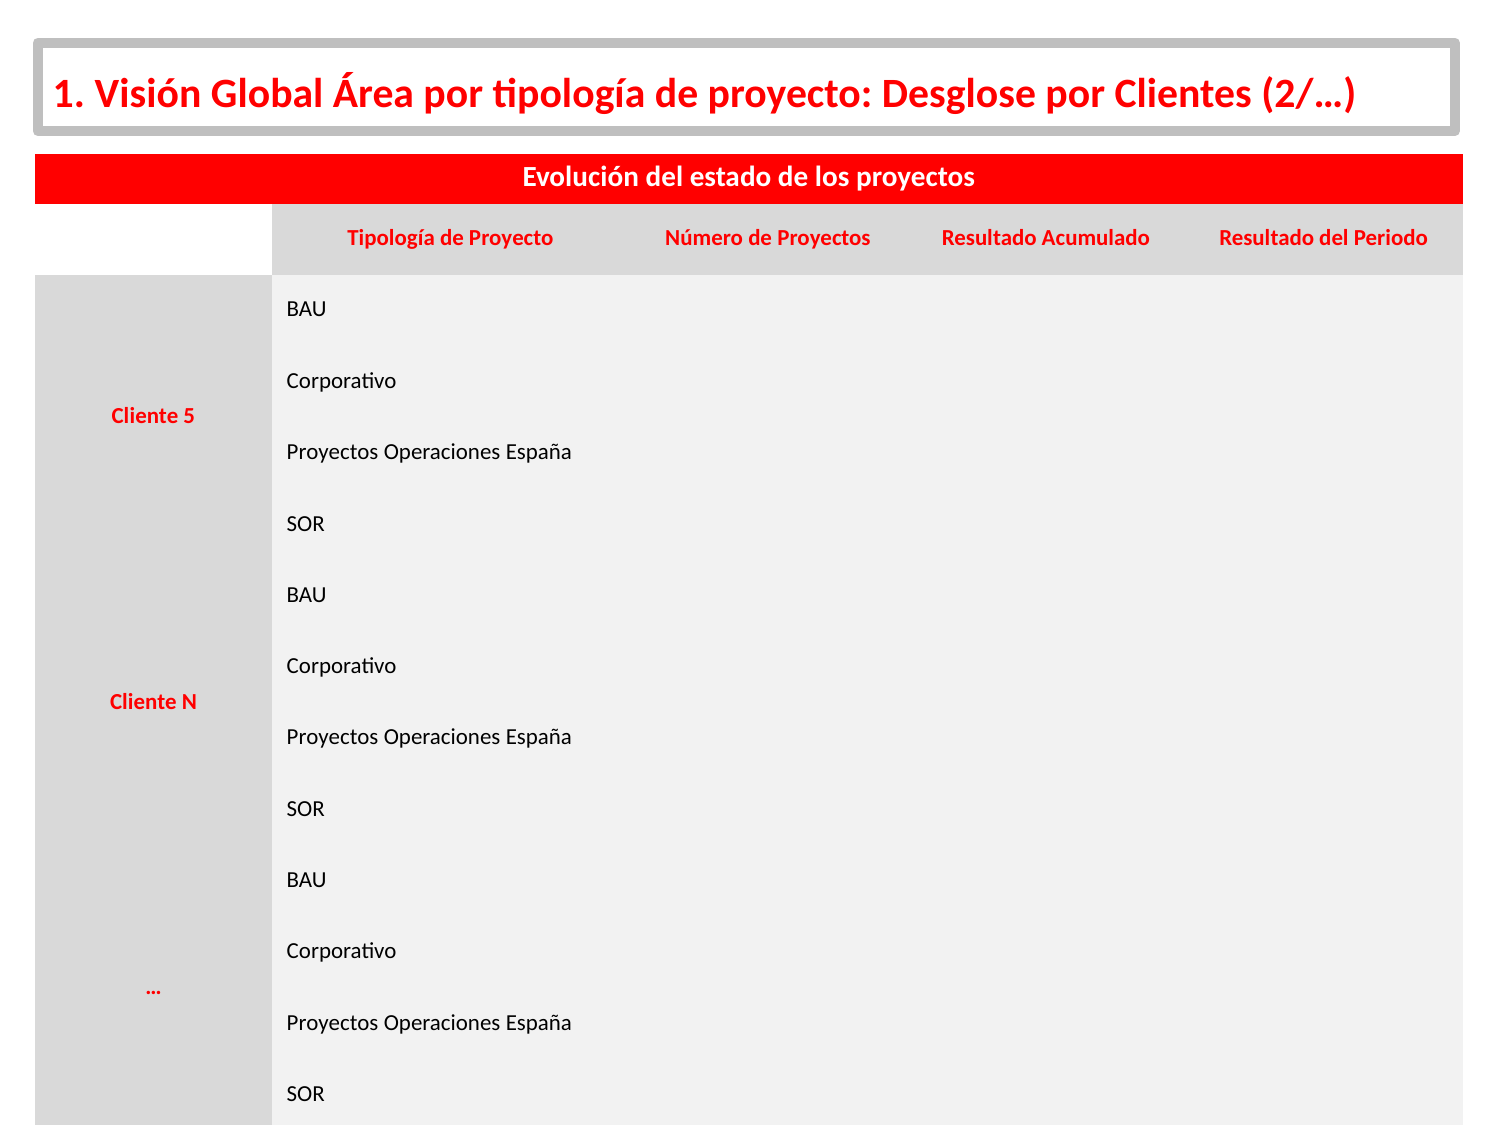

1. Visión Global Área por tipología de proyecto: Desglose por Clientes (2/…)
| Evolución del estado de los proyectos | | | | |
| --- | --- | --- | --- | --- |
| | Tipología de Proyecto | Número de Proyectos | Resultado Acumulado | Resultado del Periodo |
| Cliente 5 | BAU | | | |
| | Corporativo | | | |
| | Proyectos Operaciones España | | | |
| | SOR | | | |
| Cliente N | BAU | | | |
| | Corporativo | | | |
| | Proyectos Operaciones España | | | |
| | SOR | | | |
| … | BAU | | | |
| | Corporativo | | | |
| | Proyectos Operaciones España | | | |
| | SOR | | | |
| TOTAL Informe actual | | | | |
| TOTAL Informe anterior | | | | |